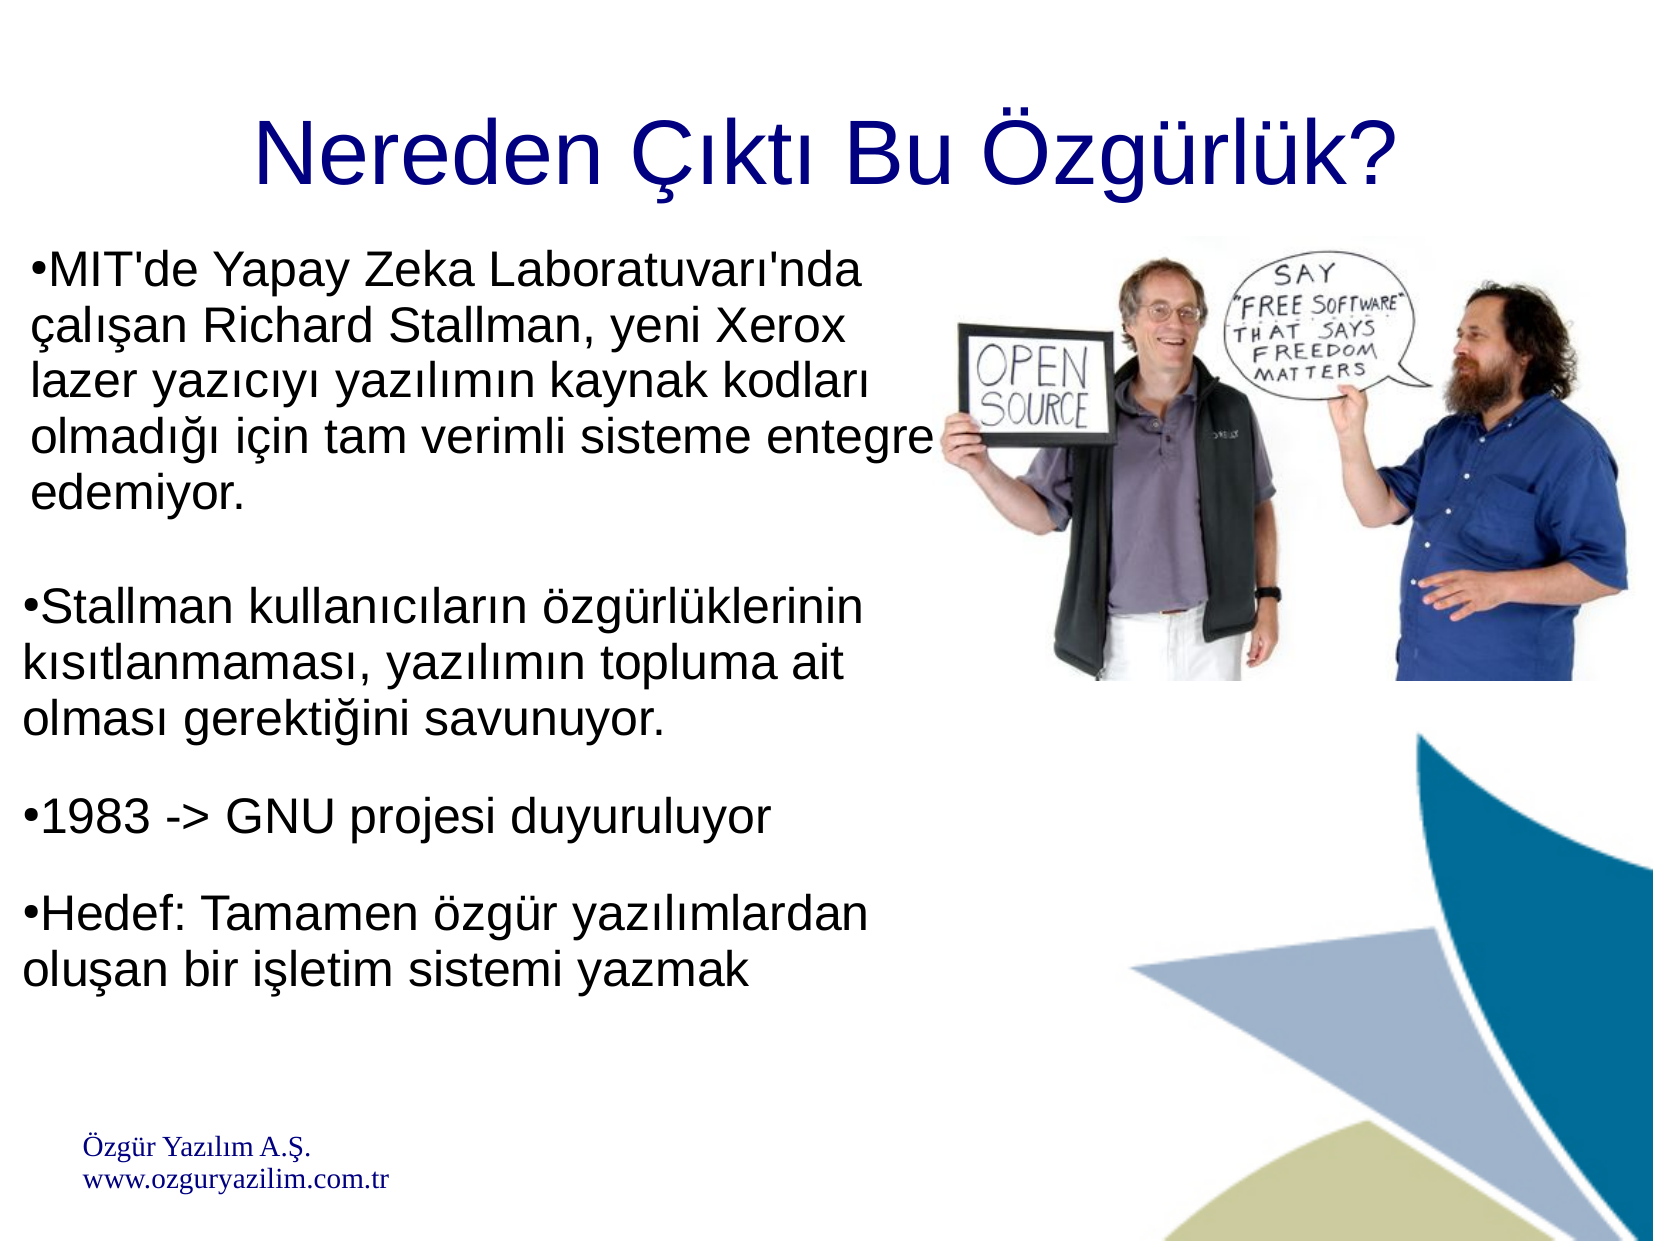

# Nereden Çıktı Bu Özgürlük?
MIT'de Yapay Zeka Laboratuvarı'nda çalışan Richard Stallman, yeni Xerox lazer yazıcıyı yazılımın kaynak kodları olmadığı için tam verimli sisteme entegre edemiyor.
Stallman kullanıcıların özgürlüklerinin kısıtlanmaması, yazılımın topluma ait olması gerektiğini savunuyor.
1983 -> GNU projesi duyuruluyor
Hedef: Tamamen özgür yazılımlardan oluşan bir işletim sistemi yazmak